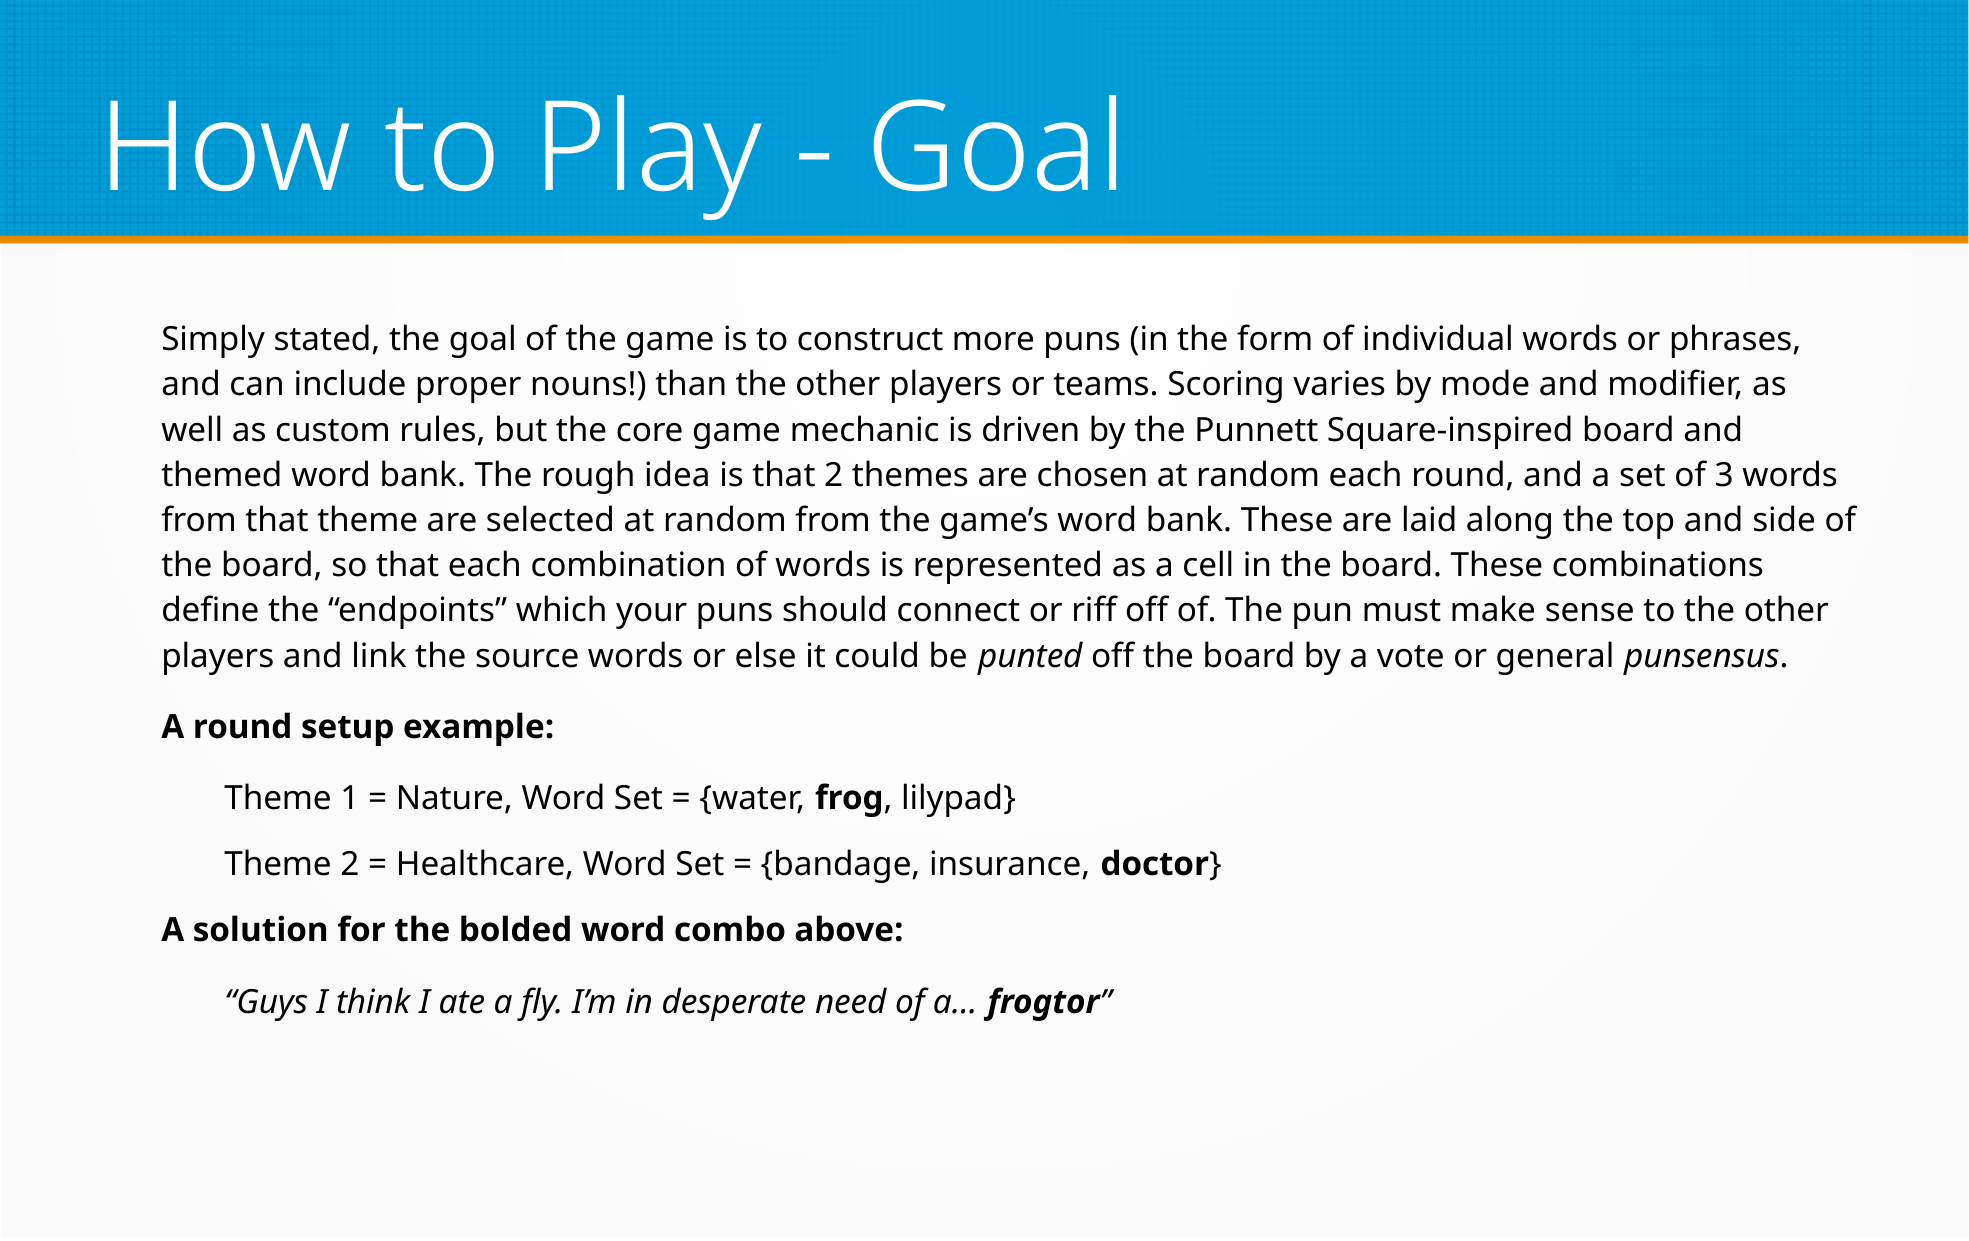

# How to Play - Goal
Simply stated, the goal of the game is to construct more puns (in the form of individual words or phrases, and can include proper nouns!) than the other players or teams. Scoring varies by mode and modifier, as well as custom rules, but the core game mechanic is driven by the Punnett Square-inspired board and themed word bank. The rough idea is that 2 themes are chosen at random each round, and a set of 3 words from that theme are selected at random from the game’s word bank. These are laid along the top and side of the board, so that each combination of words is represented as a cell in the board. These combinations define the “endpoints” which your puns should connect or riff off of. The pun must make sense to the other players and link the source words or else it could be punted off the board by a vote or general punsensus.
A round setup example:
Theme 1 = Nature, Word Set = {water, frog, lilypad}
Theme 2 = Healthcare, Word Set = {bandage, insurance, doctor}
A solution for the bolded word combo above:
“Guys I think I ate a fly. I’m in desperate need of a… frogtor”